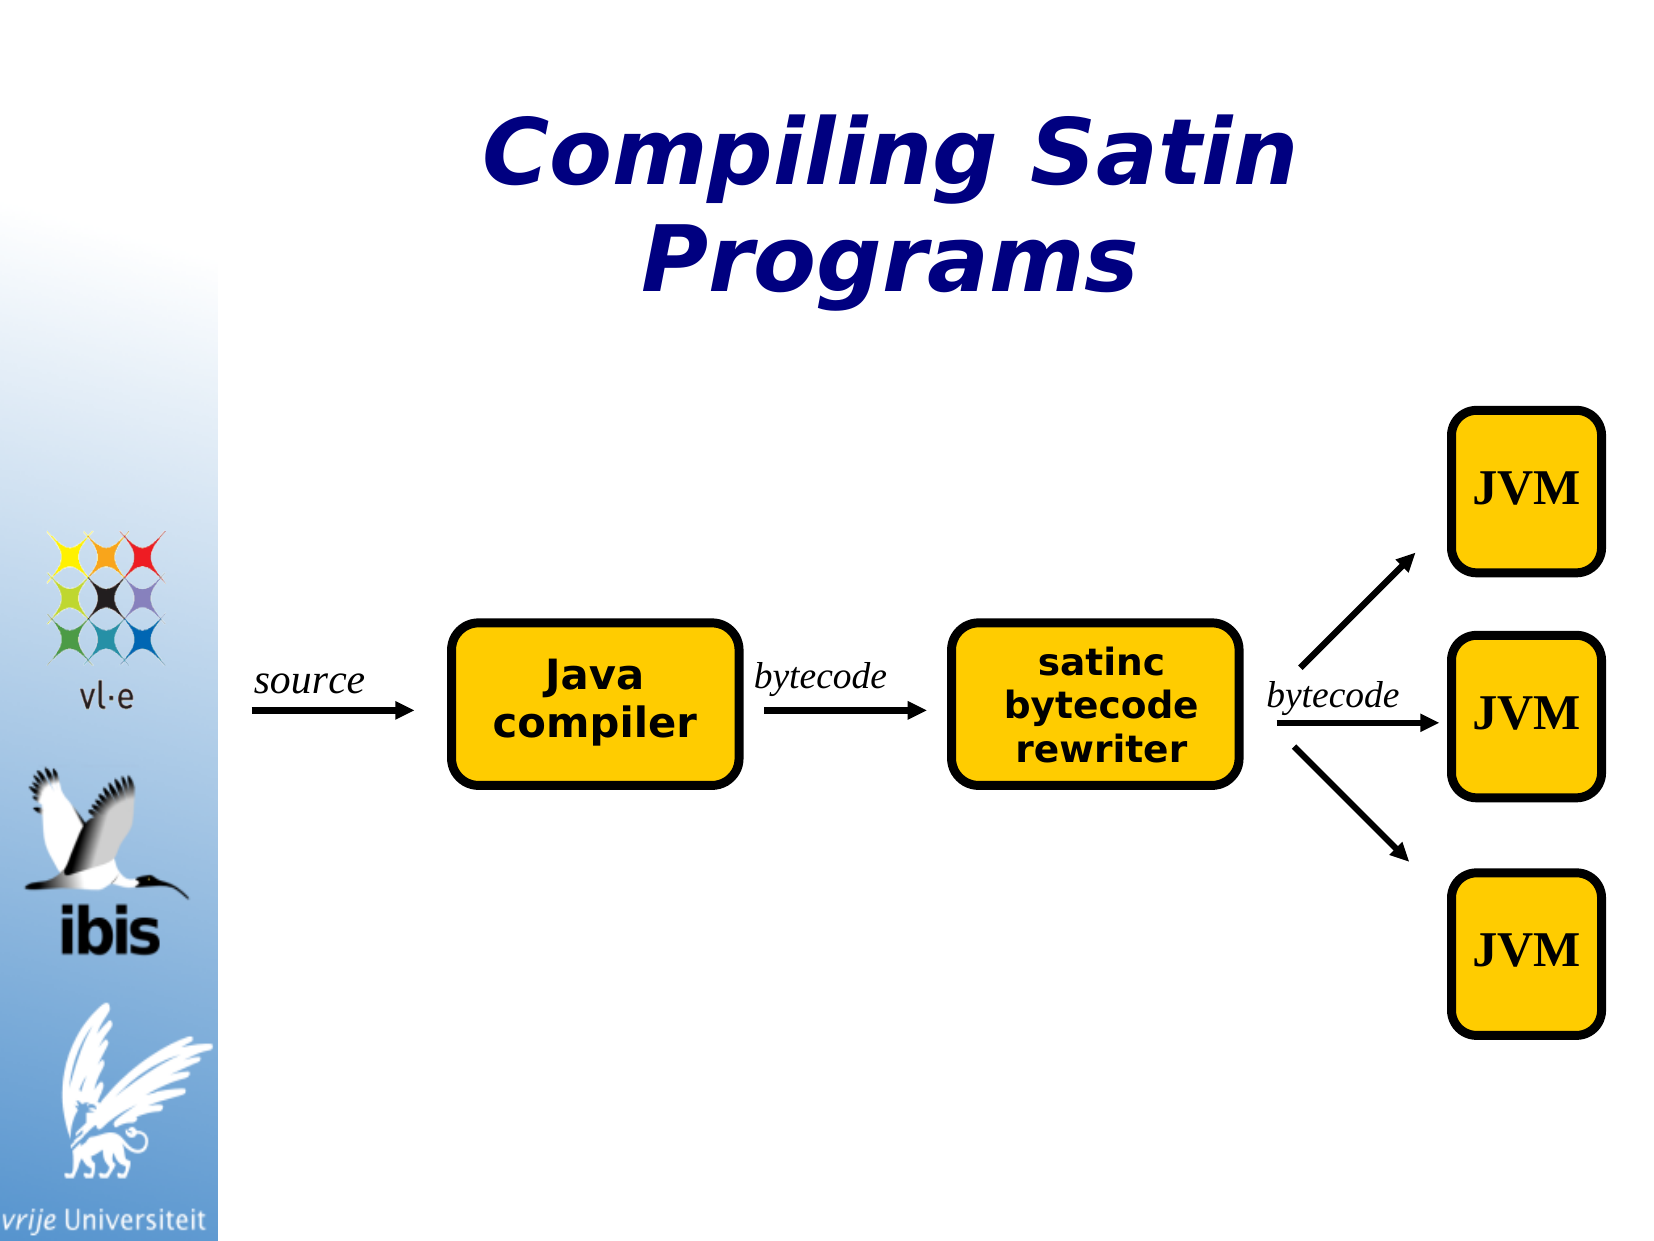

# Compiling Satin Programs
JVM
satinc bytecode
rewriter
Java
compiler
bytecode
source
bytecode
JVM
JVM